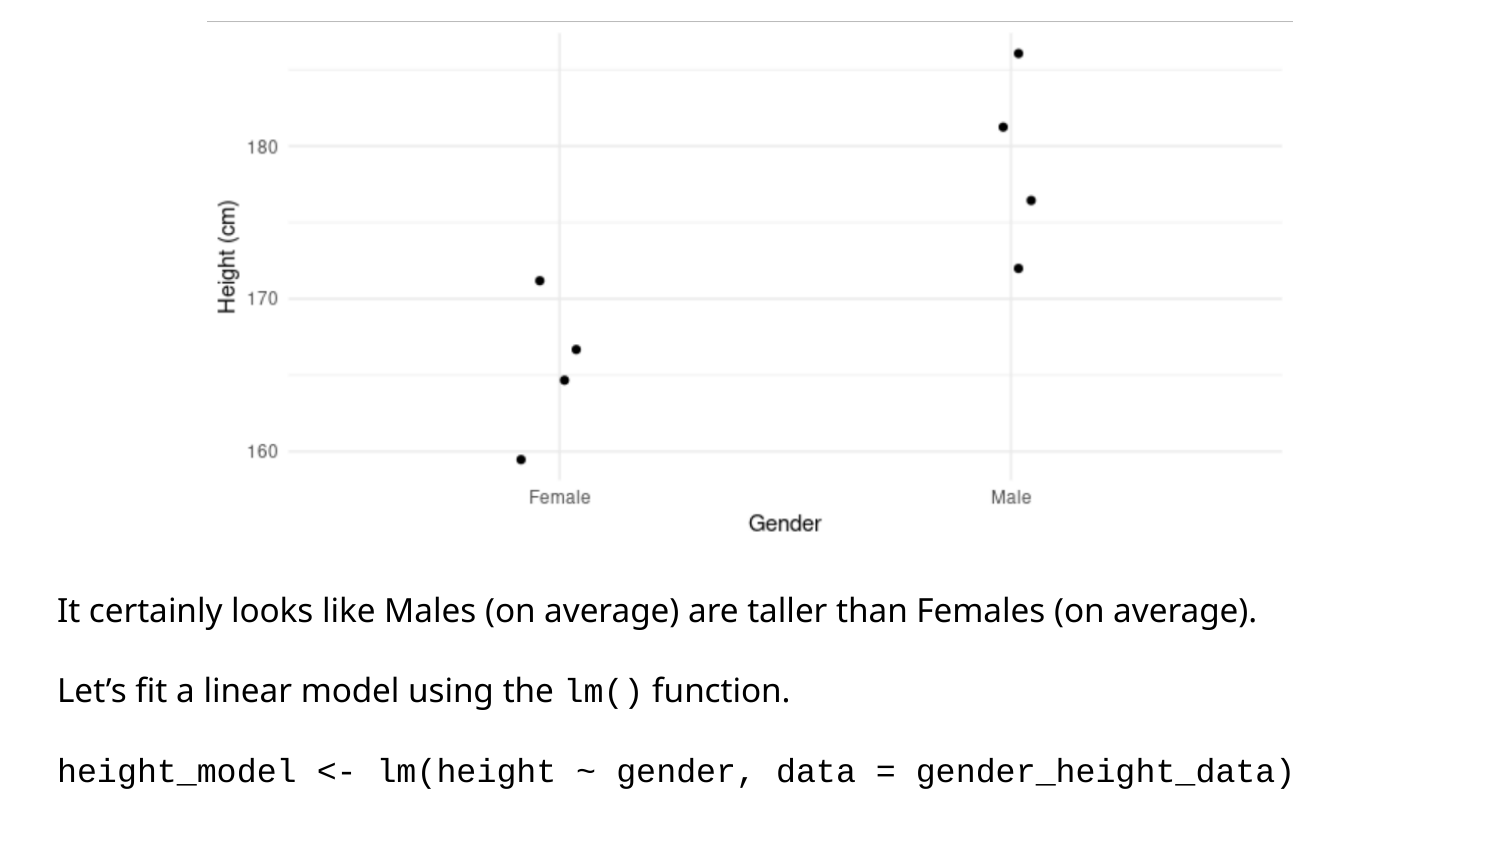

It certainly looks like Males (on average) are taller than Females (on average).
Let’s fit a linear model using the lm() function.
height_model <- lm(height ~ gender, data = gender_height_data)